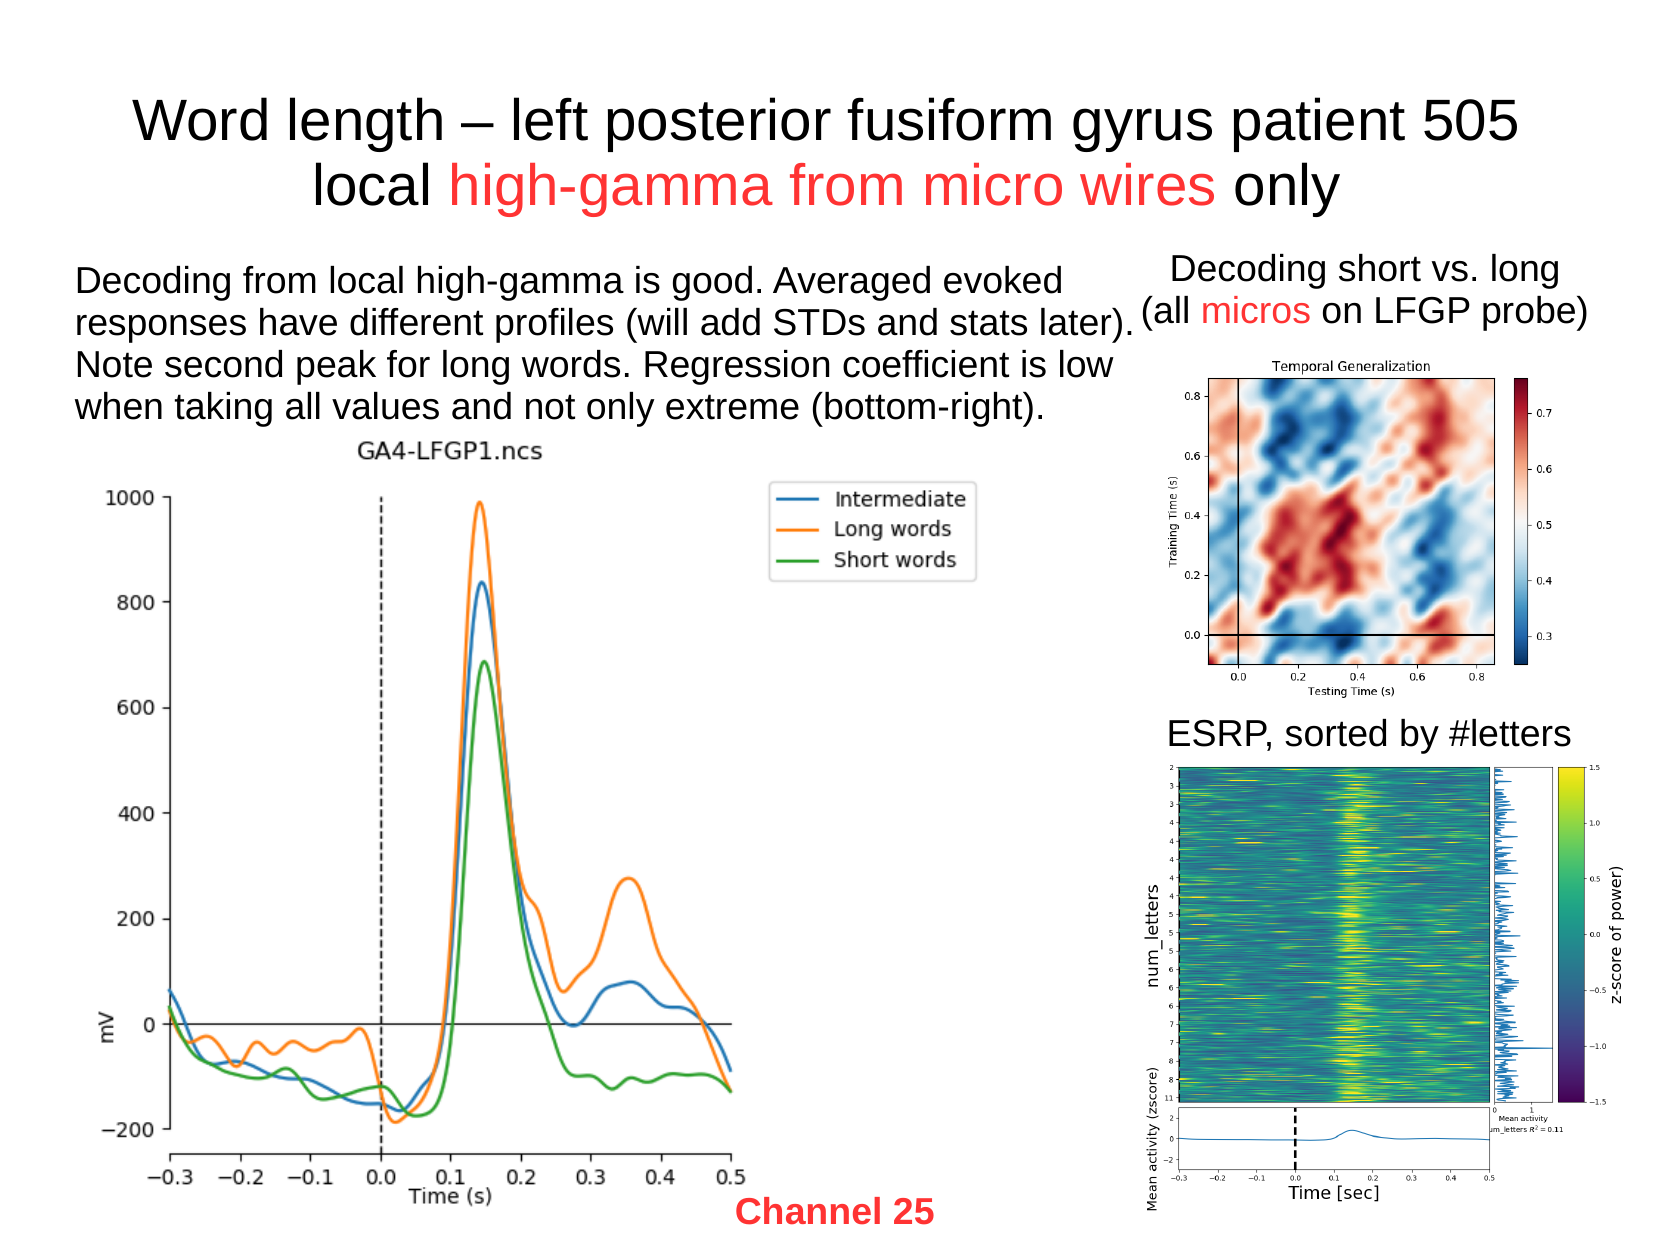

# Word length – left posterior fusiform gyrus patient 505 local high-gamma from micro wires only
Decoding short vs. long
(all micros on LFGP probe)
Decoding from local high-gamma is good. Averaged evoked responses have different profiles (will add STDs and stats later). Note second peak for long words. Regression coefficient is low when taking all values and not only extreme (bottom-right).
ESRP, sorted by #letters
Channel 25